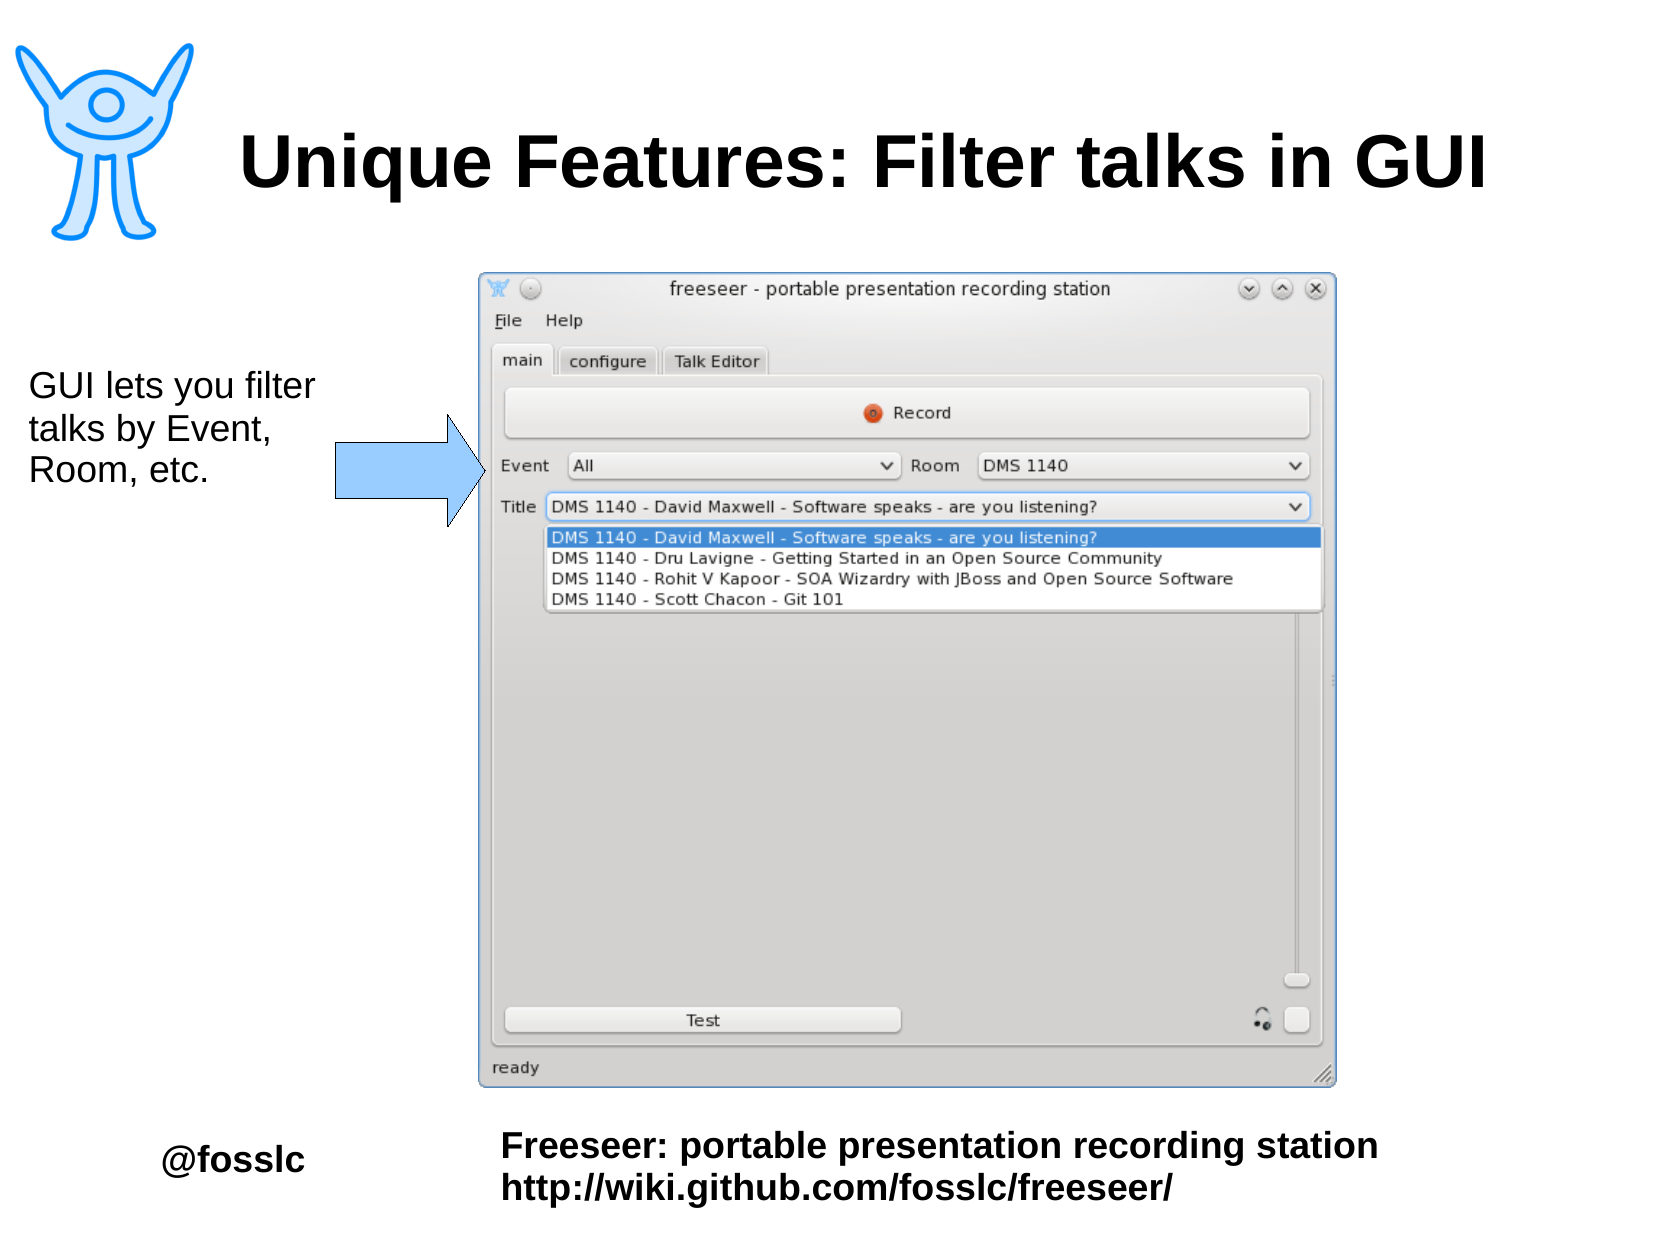

Unique Features: Filter talks in GUI
GUI lets you filter talks by Event, Room, etc.